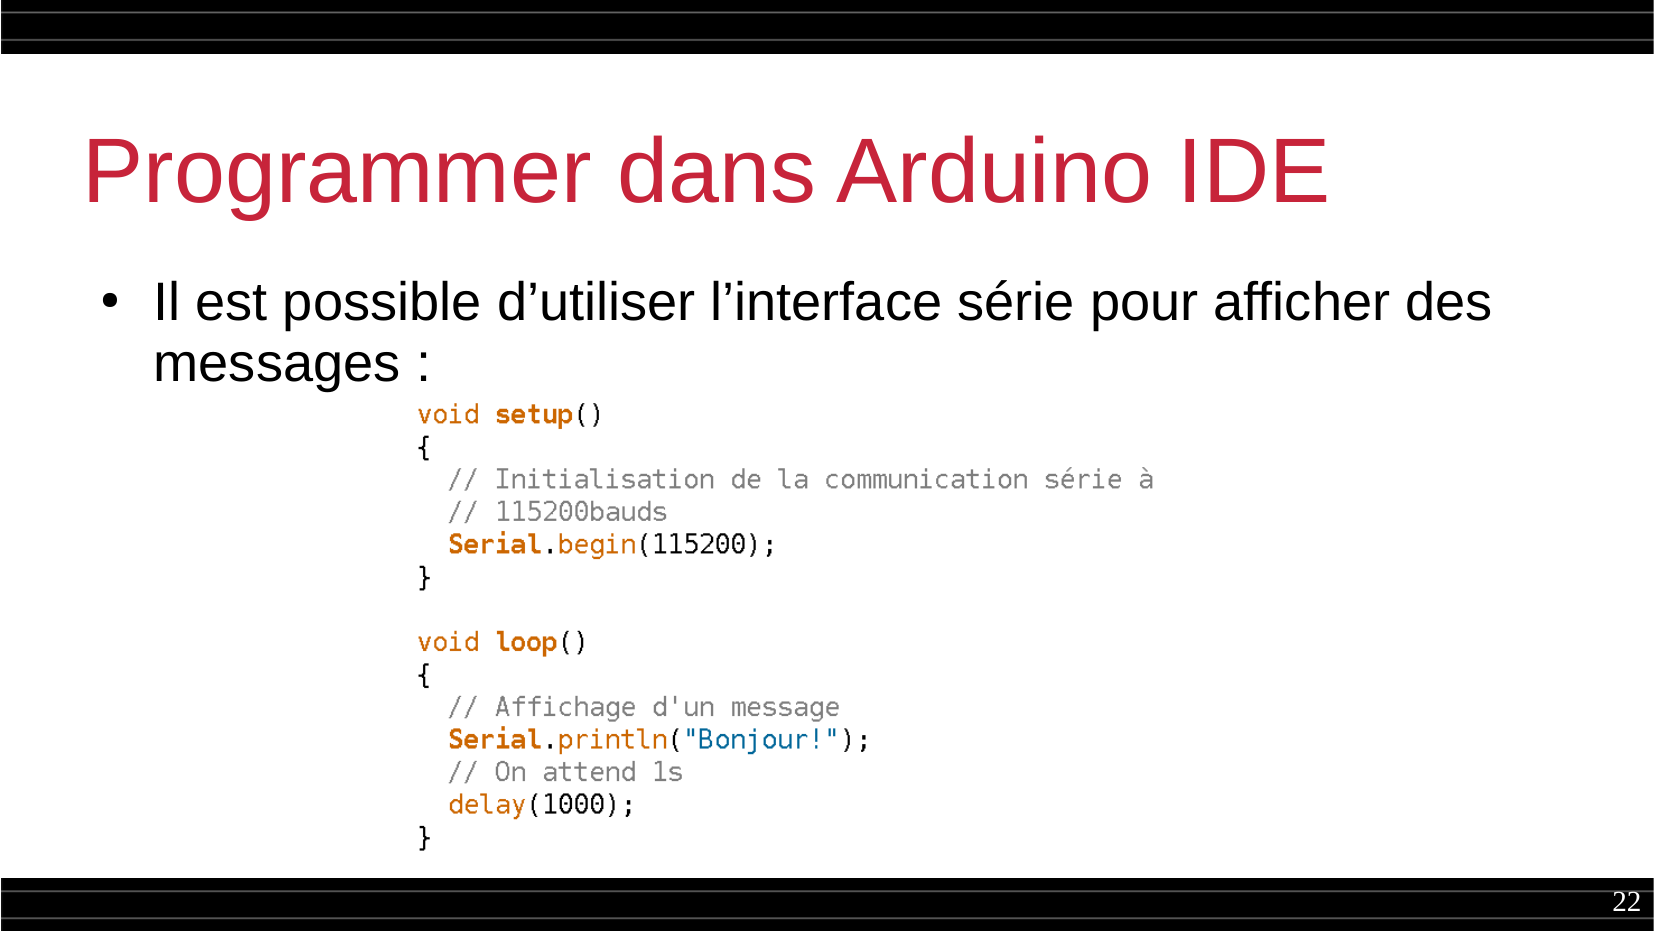

# Programmer dans Arduino IDE
Il est possible d’utiliser l’interface série pour afficher des messages :